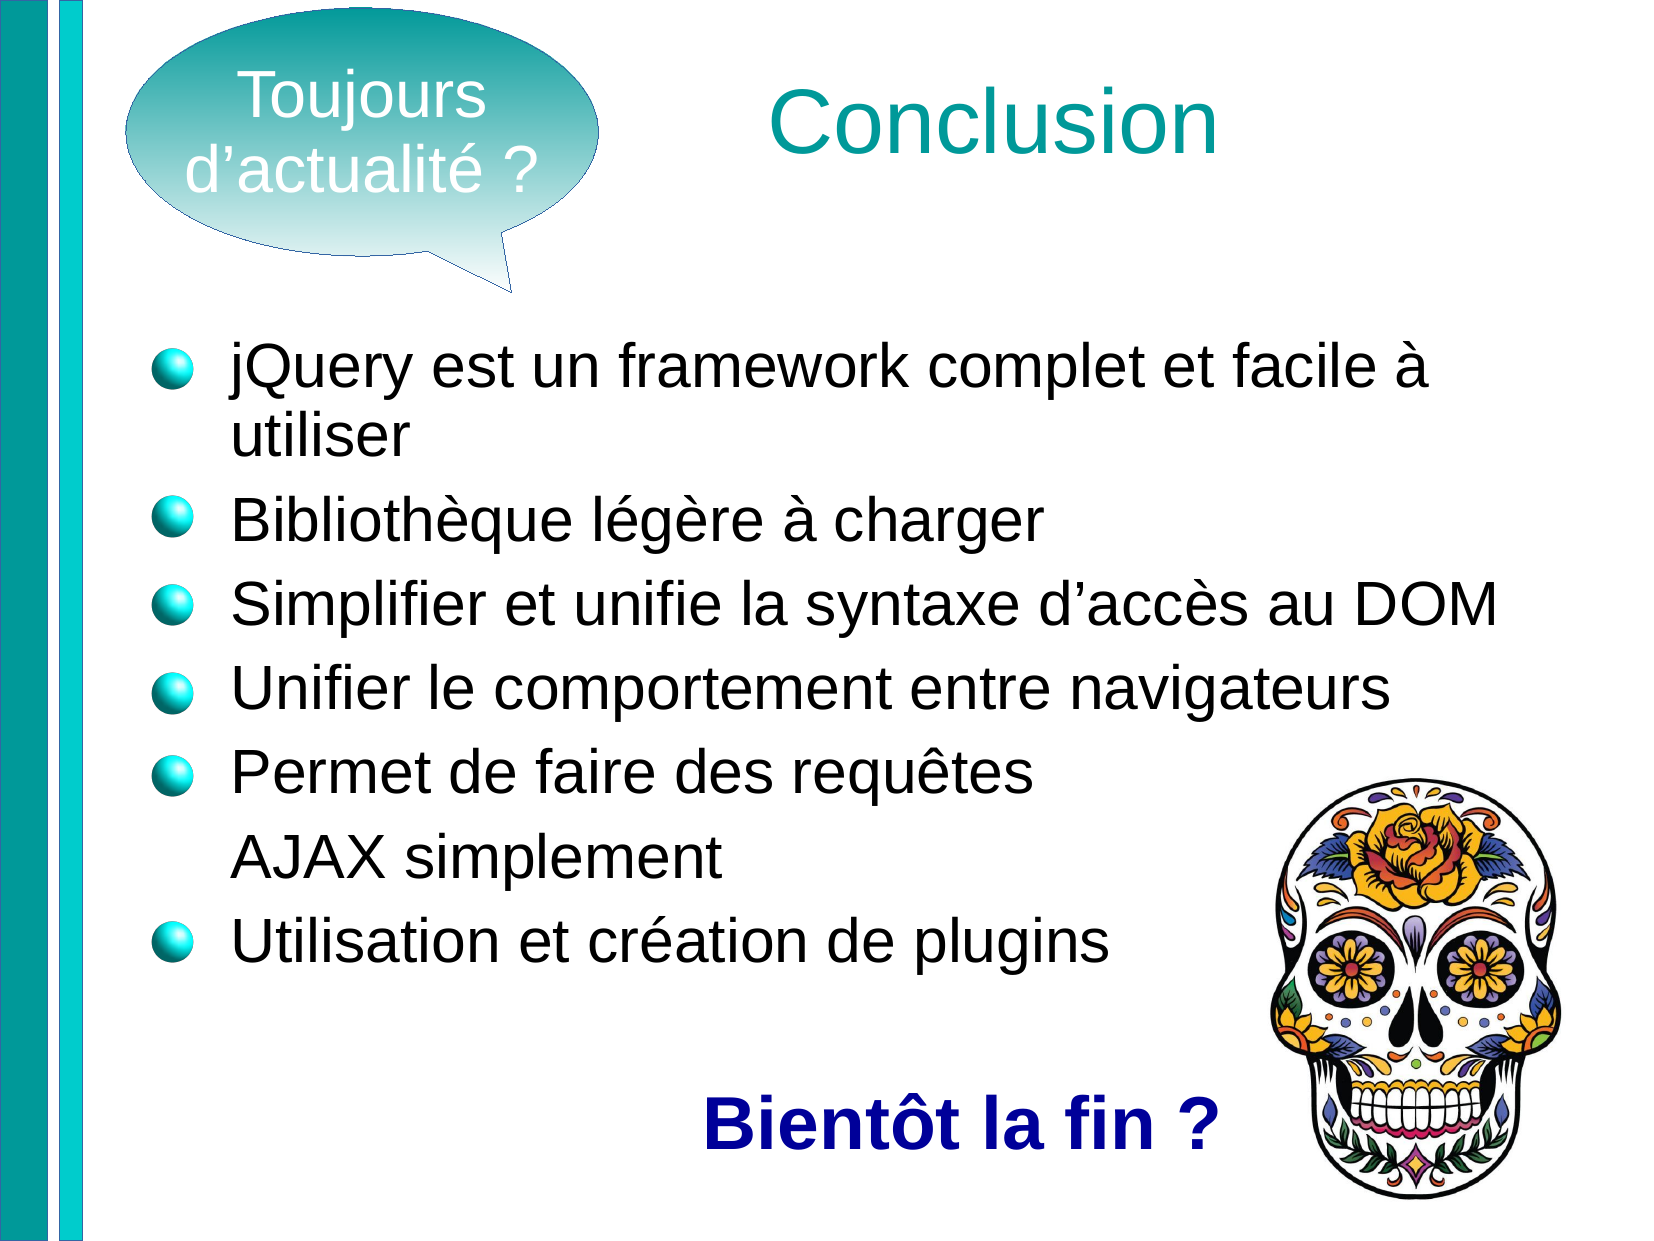

Toujours
d’actualité ?
Conclusion
# jQuery est un framework complet et facile à utiliser
Bibliothèque légère à charger
Simplifier et unifie la syntaxe d’accès au DOM
Unifier le comportement entre navigateurs
Permet de faire des requêtes
AJAX simplement
Utilisation et création de plugins
Bientôt la fin ?